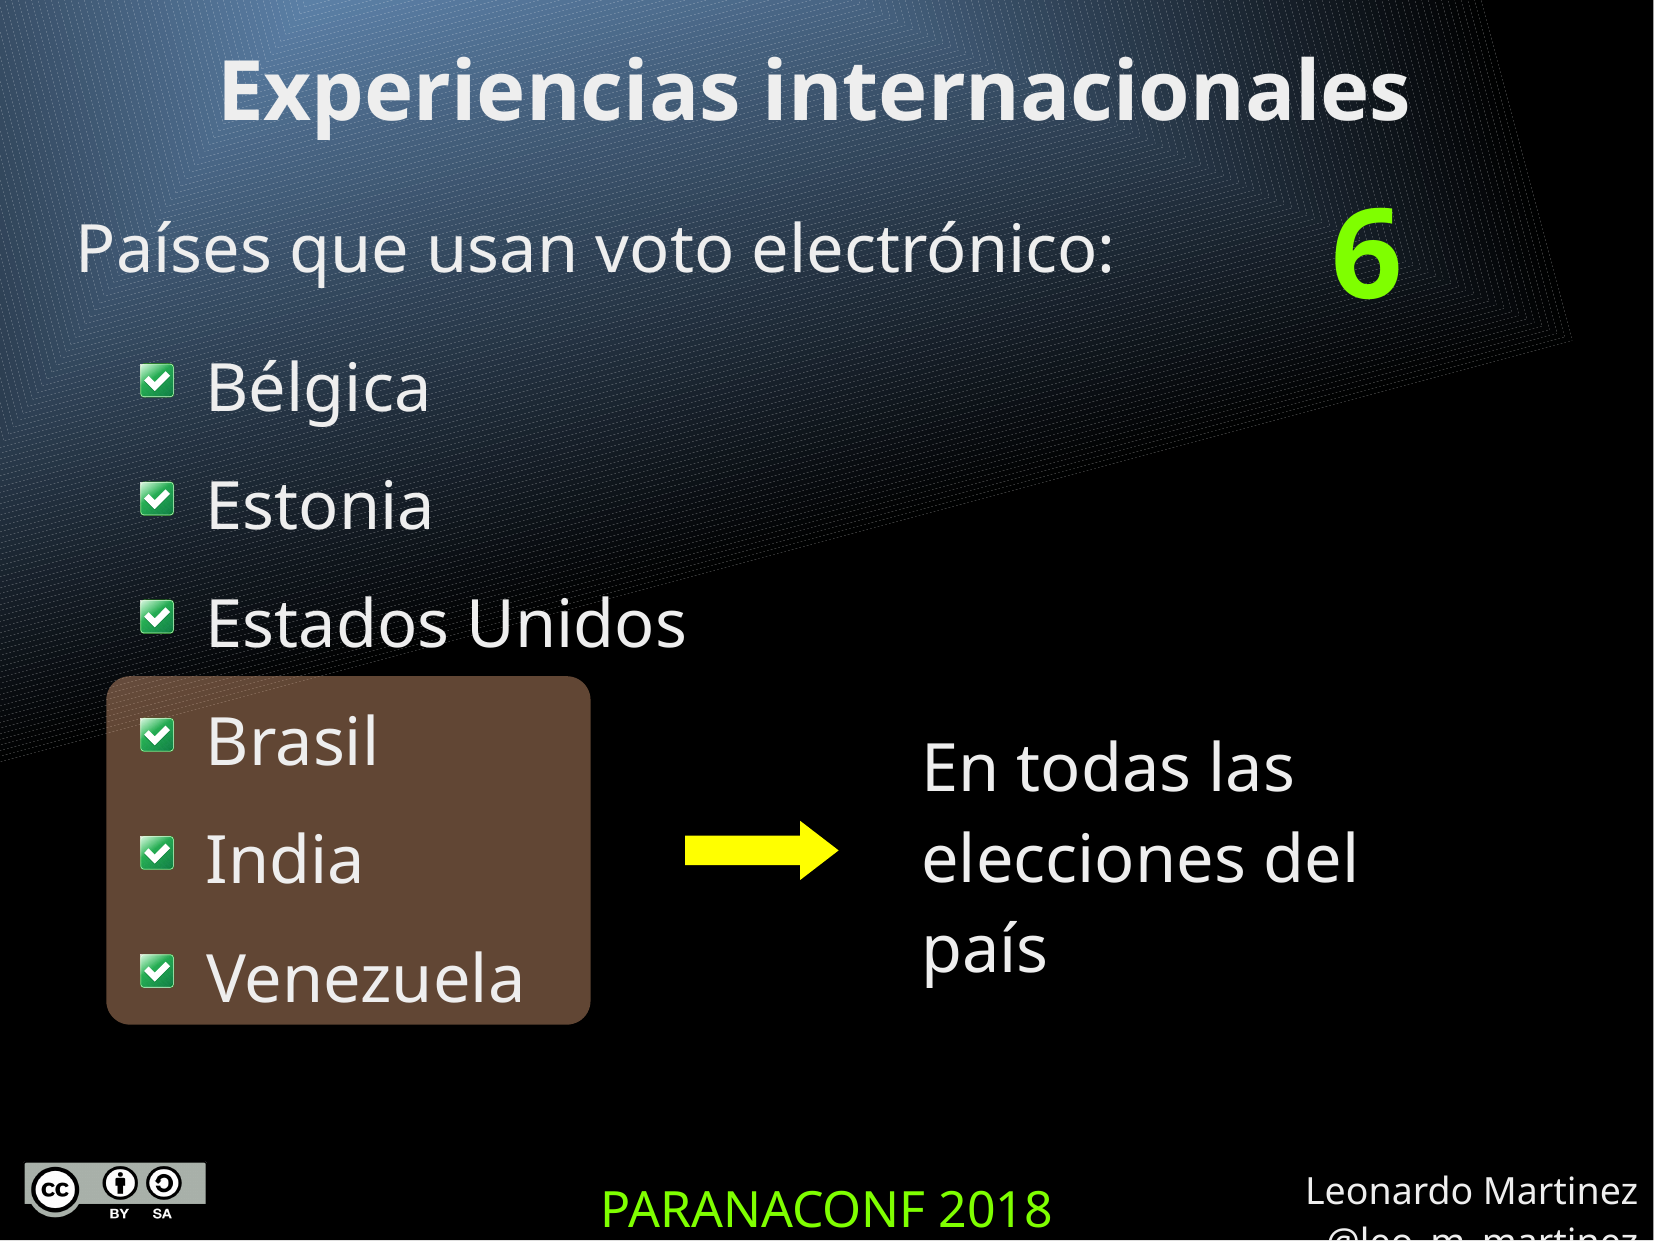

# Experiencias internacionales
6
Países que usan voto electrónico:
Bélgica
Estonia
Estados Unidos
Brasil
En todas las elecciones del país
India
Venezuela
Leonardo Martinez
@leo_m_martinez
PARANACONF 2018